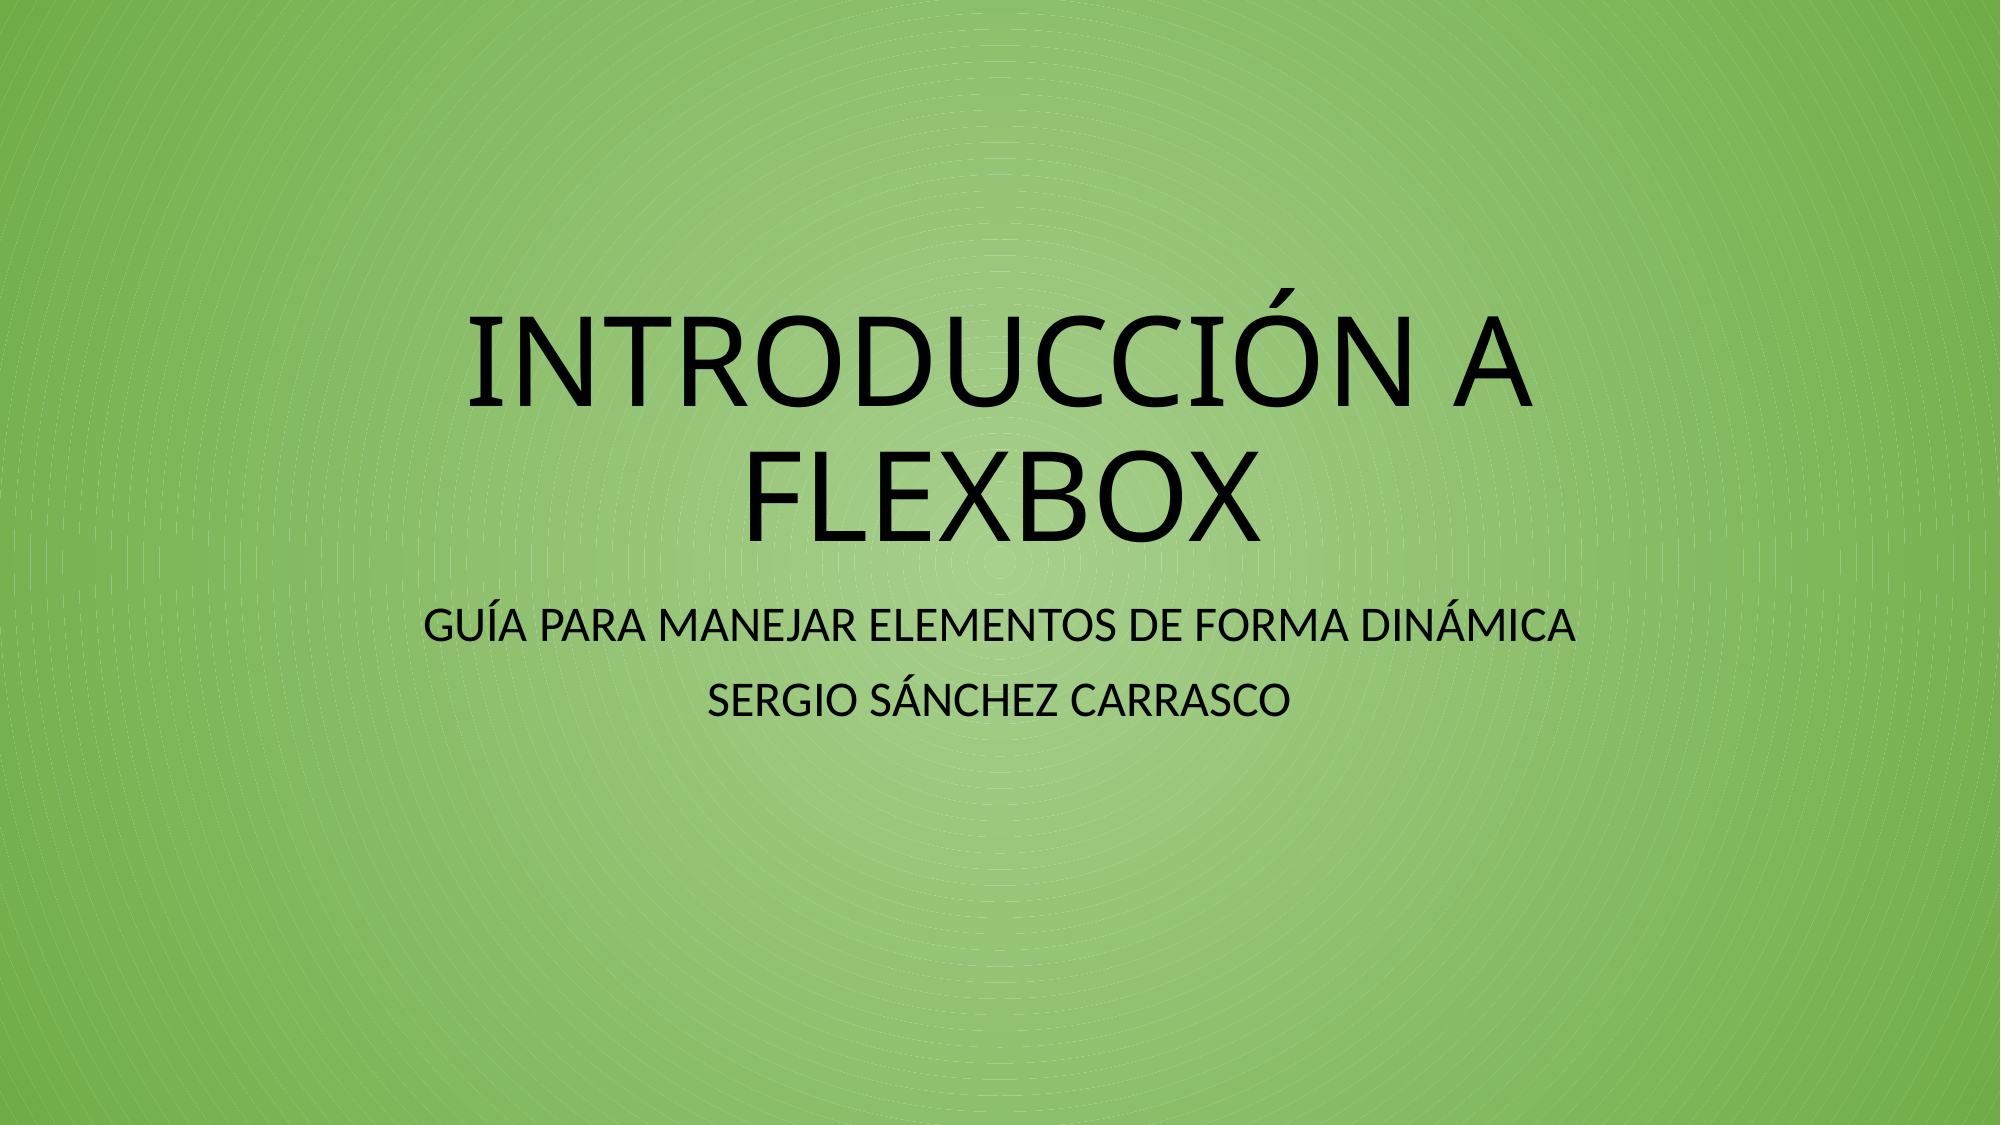

# INTRODUCCIÓN A FLEXBOX
GUÍA PARA MANEJAR ELEMENTOS DE FORMA DINÁMICA
SERGIO SÁNCHEZ CARRASCO